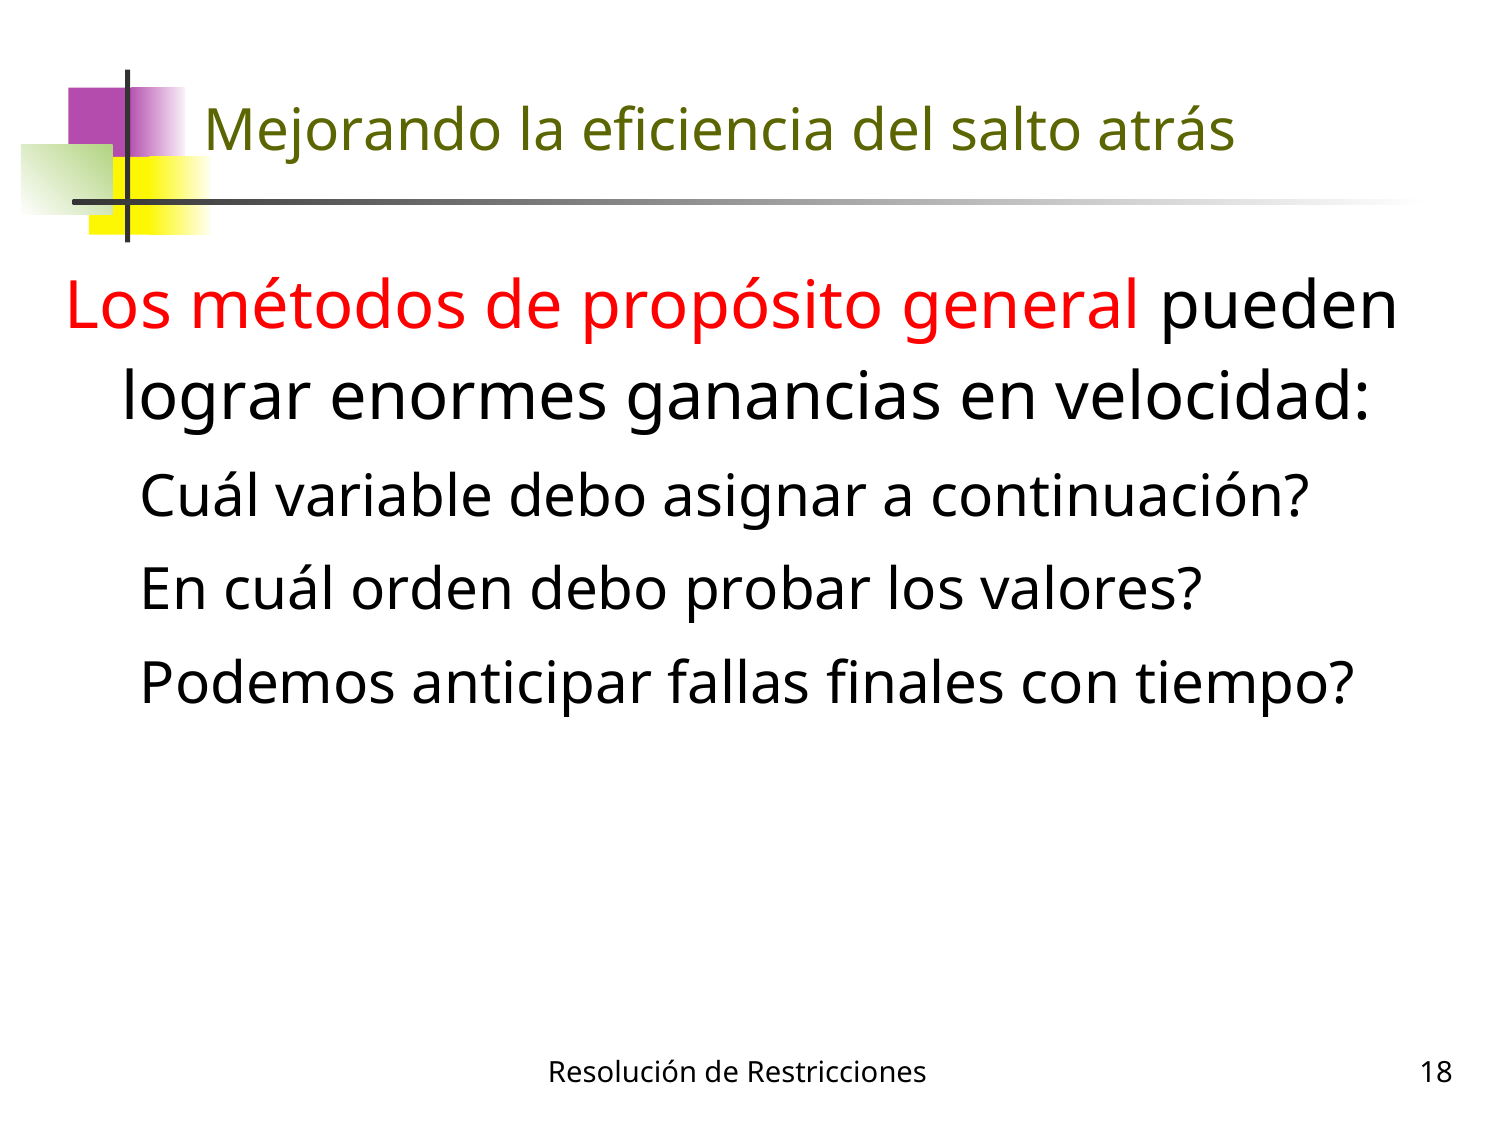

# Mejorando la eficiencia del salto atrás
Los métodos de propósito general pueden lograr enormes ganancias en velocidad:
Cuál variable debo asignar a continuación?
En cuál orden debo probar los valores?
Podemos anticipar fallas finales con tiempo?
Resolución de Restricciones
18